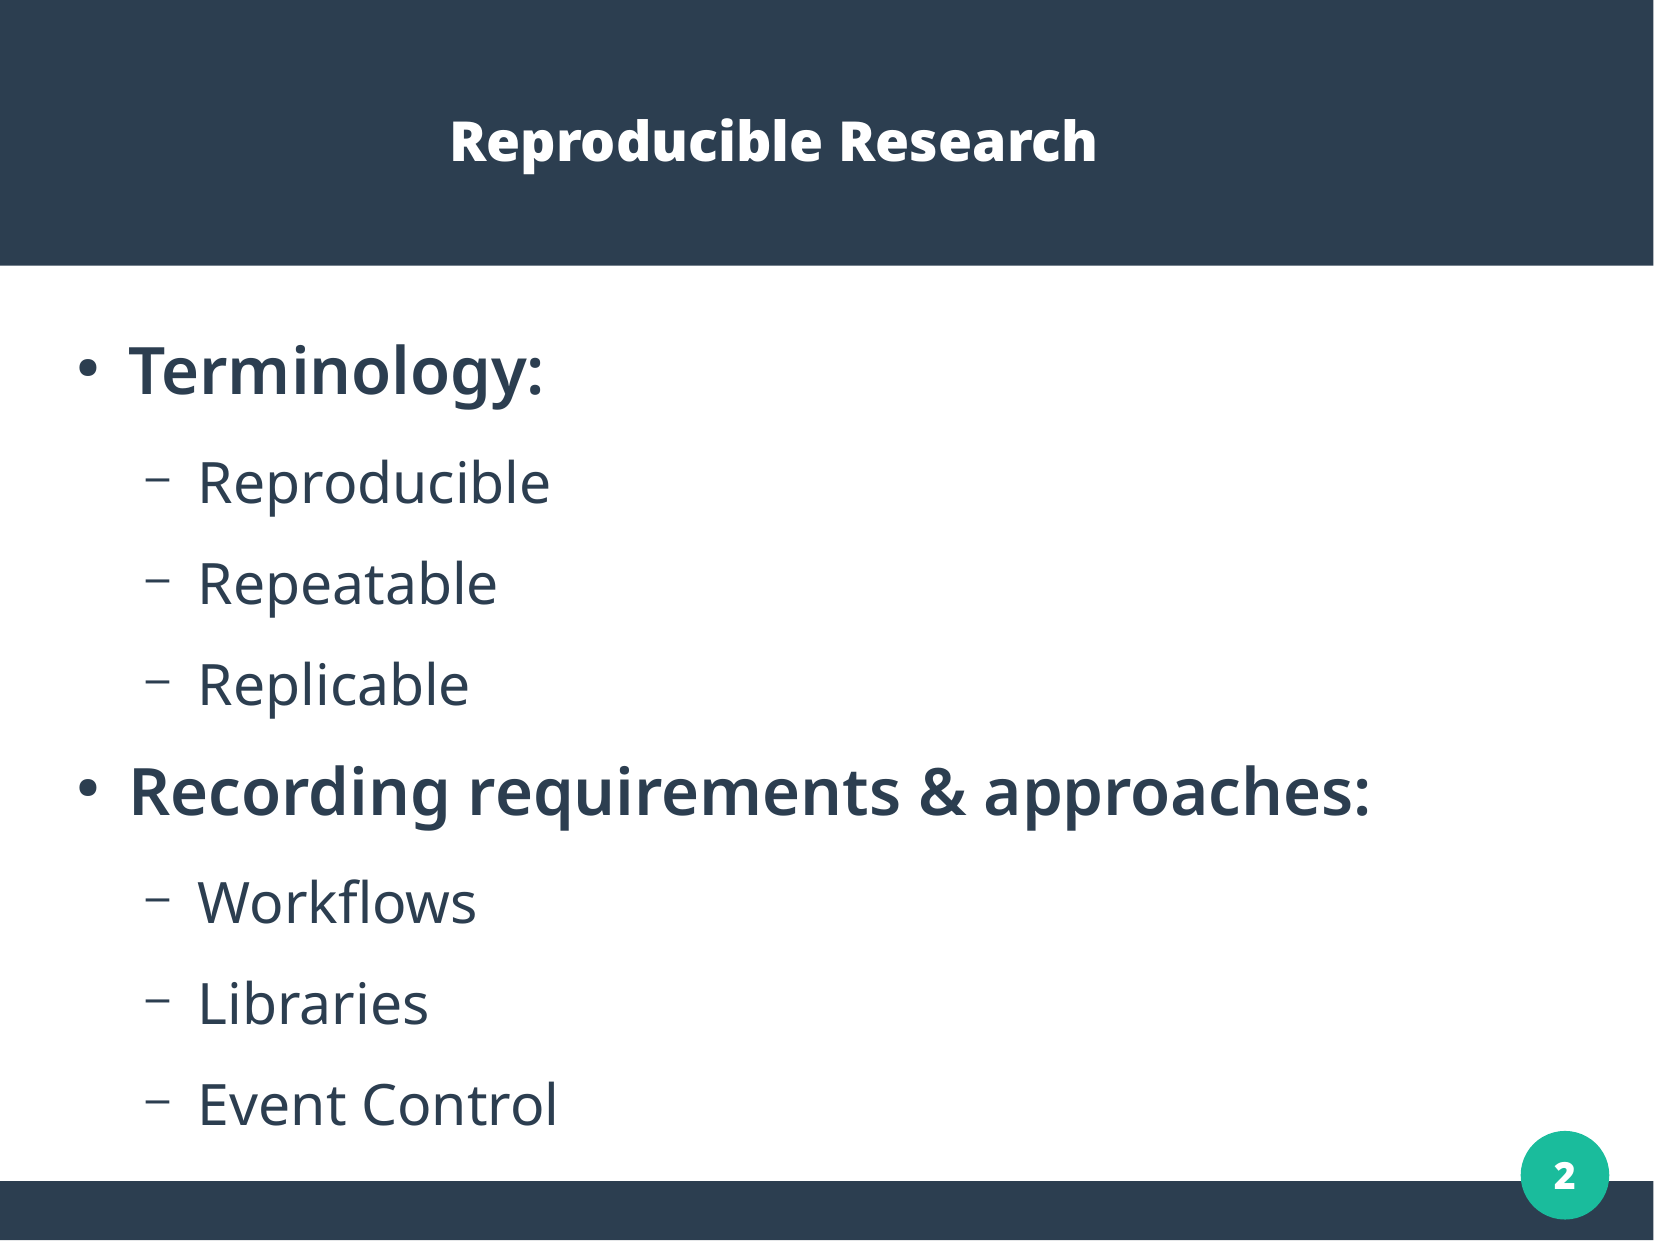

# Reproducible Research
Terminology:
Reproducible
Repeatable
Replicable
Recording requirements & approaches:
Workflows
Libraries
Event Control
2